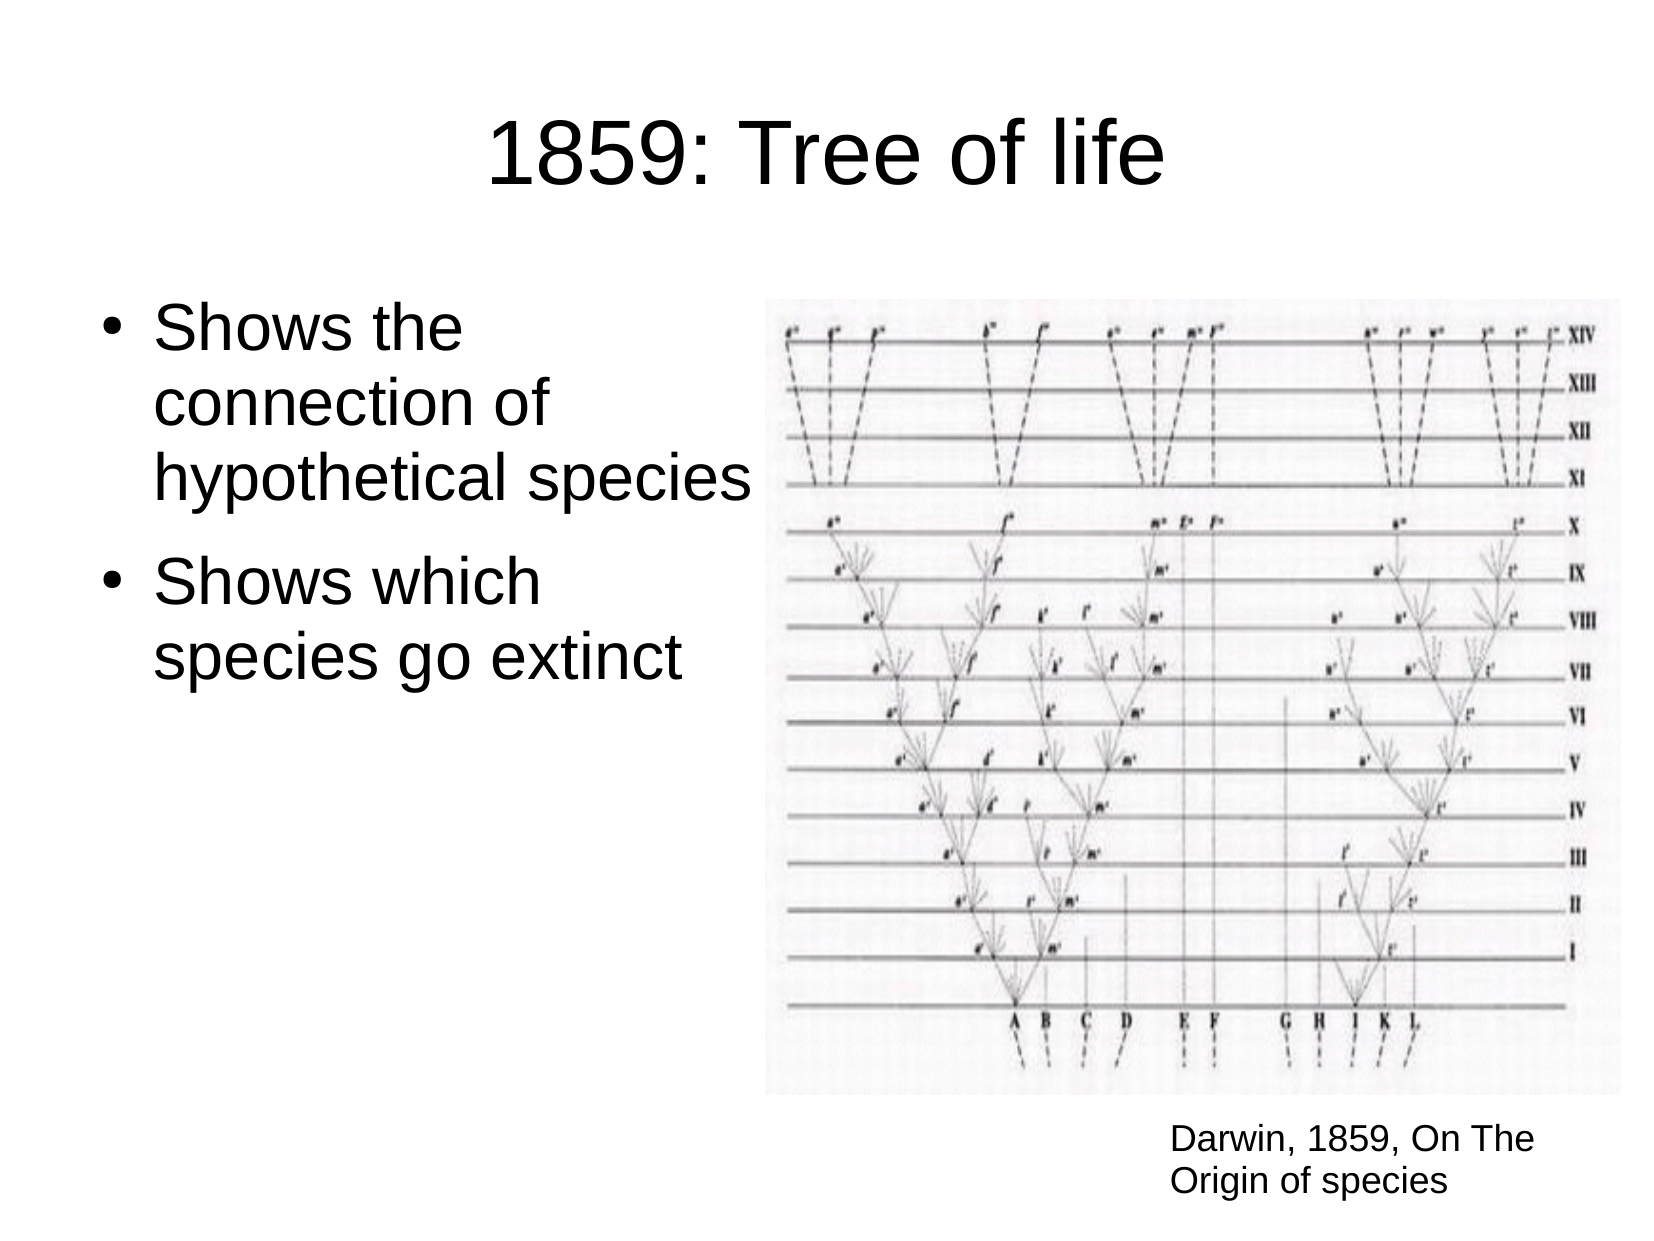

# 1859: Tree of life
Shows the connection of hypothetical species
Shows which species go extinct
Darwin, 1859, On The Origin of species